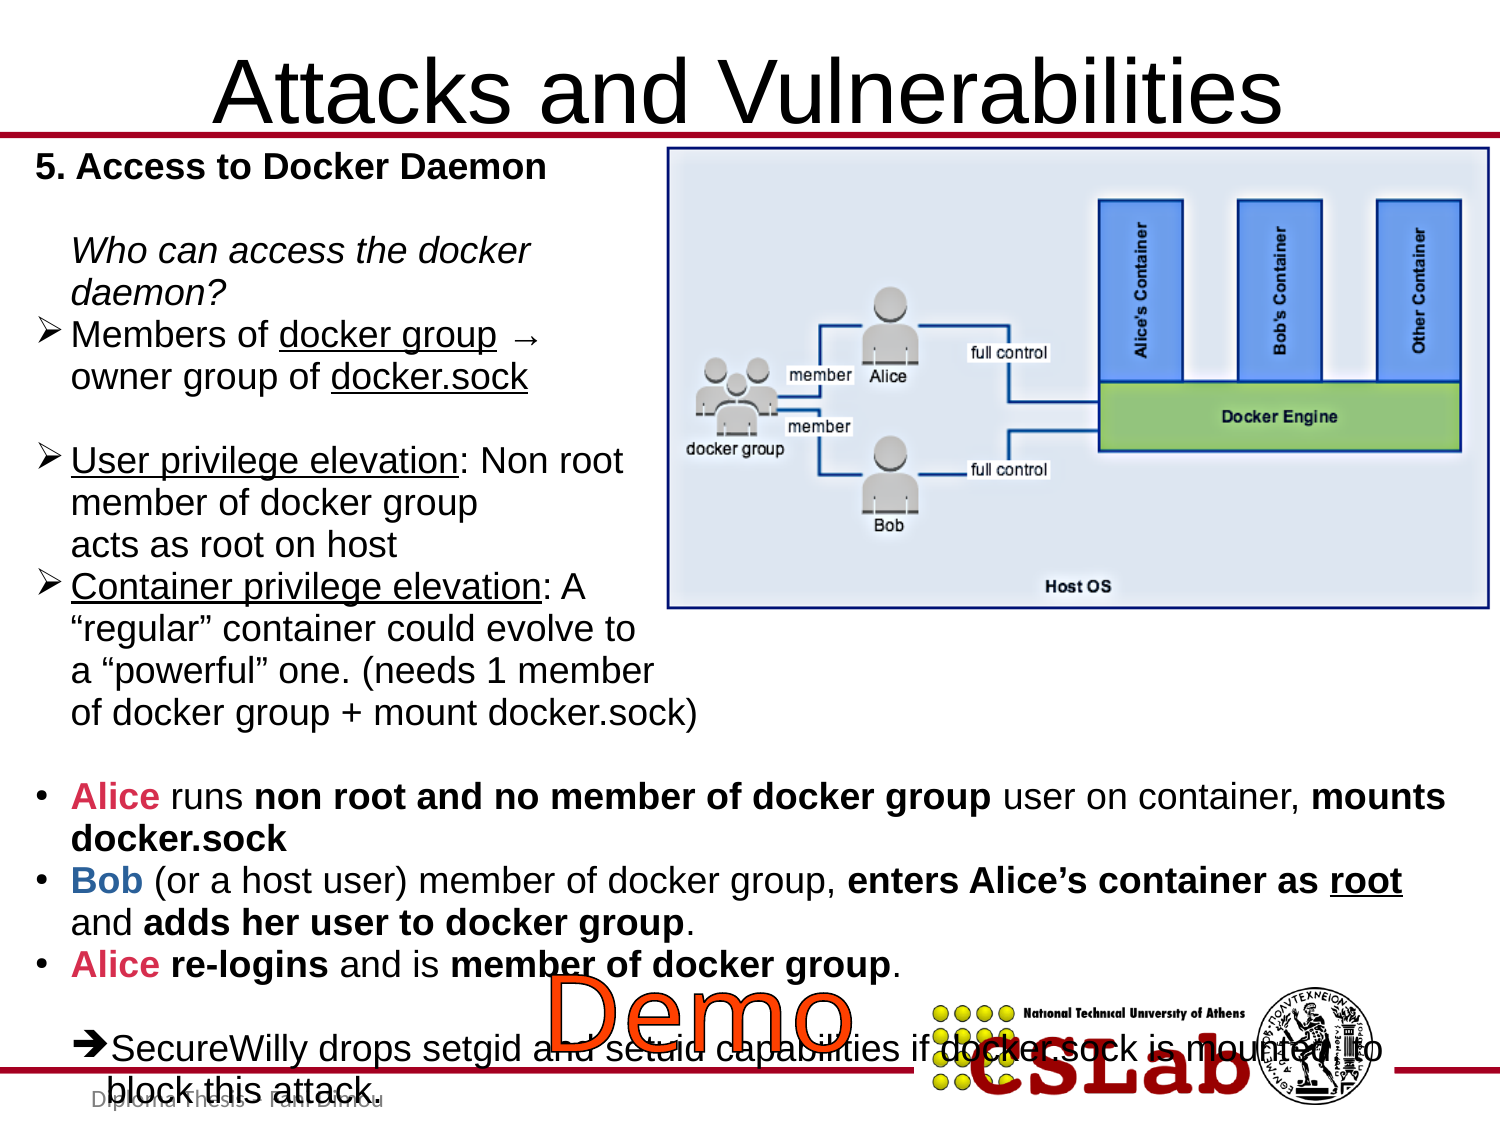

Attacks and Vulnerabilities
5. Access to Docker Daemon
Who can access the docker
daemon?
Members of docker group →
owner group of docker.sock
User privilege elevation: Non root
member of docker group
acts as root on host
Container privilege elevation: A
“regular” container could evolve to
a “powerful” one. (needs 1 member
of docker group + mount docker.sock)
Alice runs non root and no member of docker group user on container, mounts docker.sock
Bob (or a host user) member of docker group, enters Alice’s container as root and adds her user to docker group.
Alice re-logins and is member of docker group.
SecureWilly drops setgid and setuid capabilities if docker.sock is mounted, to block this attack.
Demo